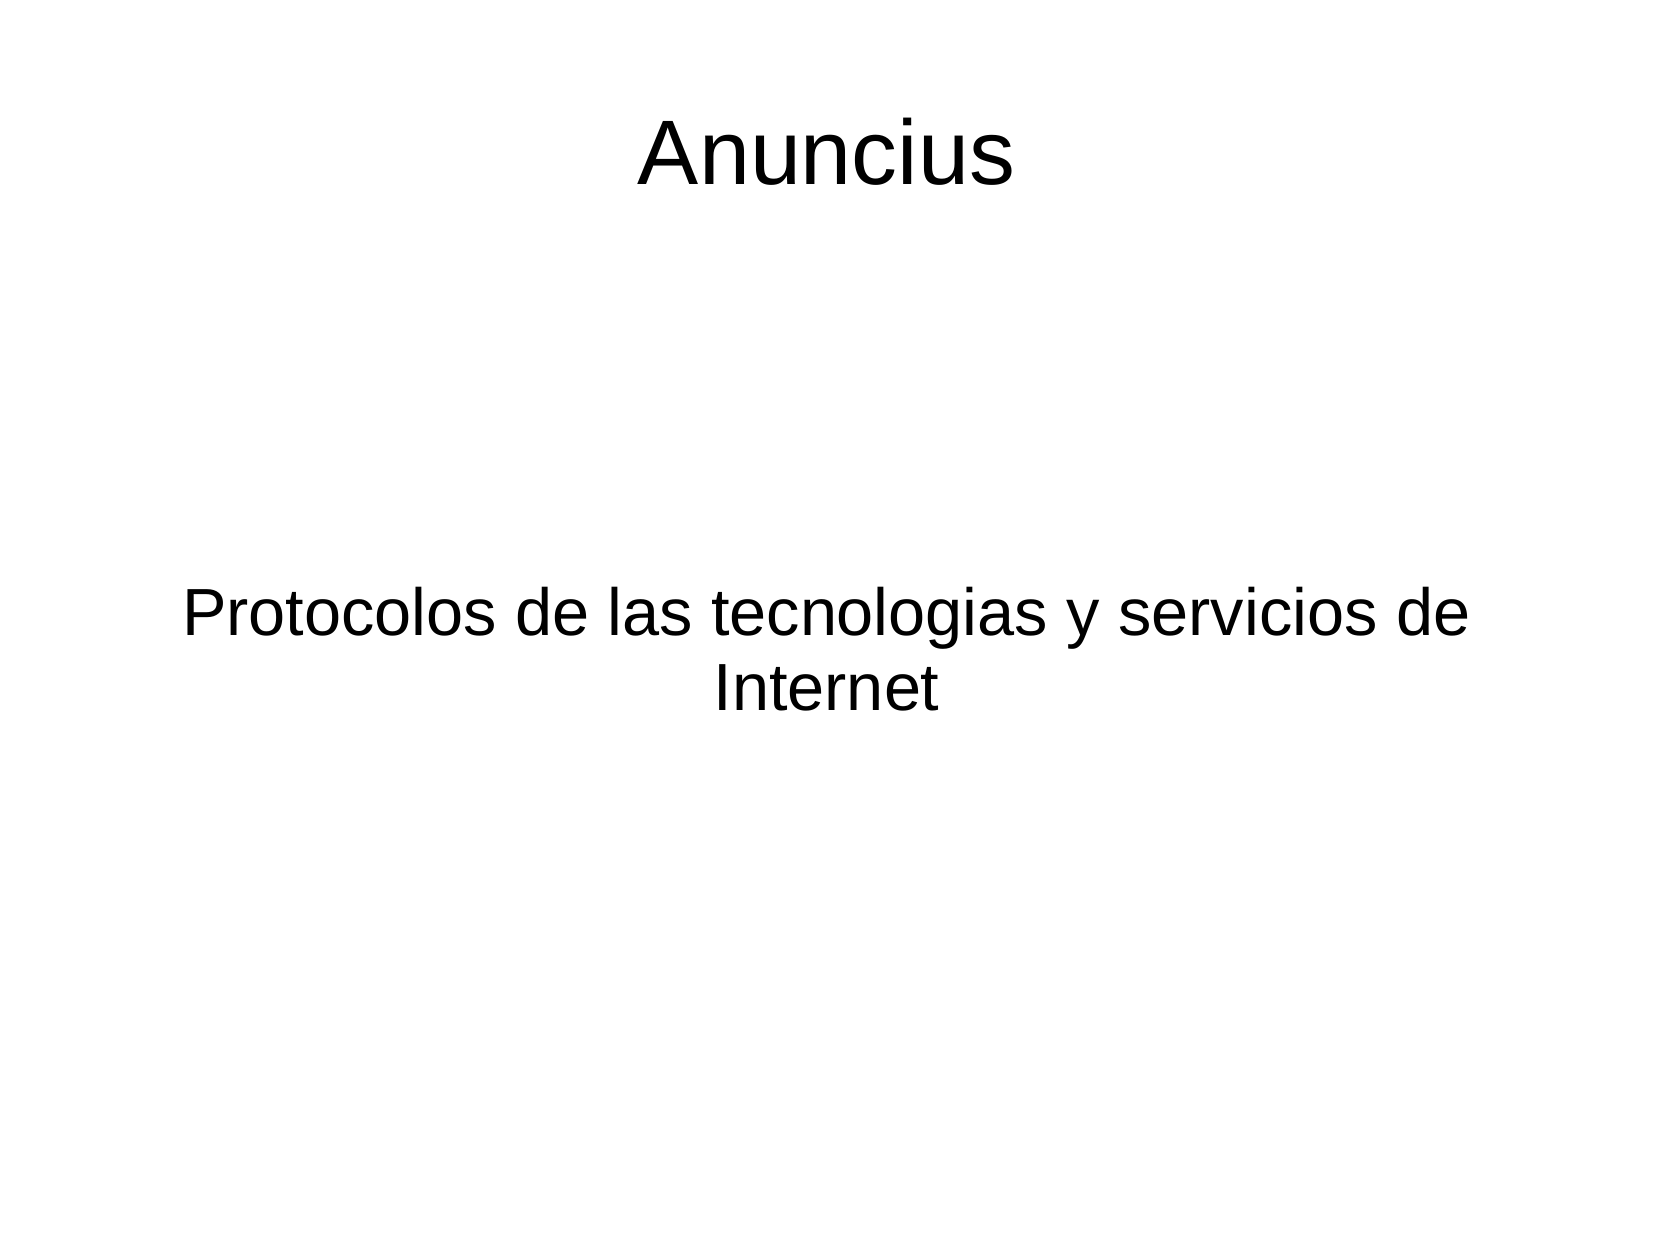

# Anuncius
Protocolos de las tecnologias y servicios de Internet